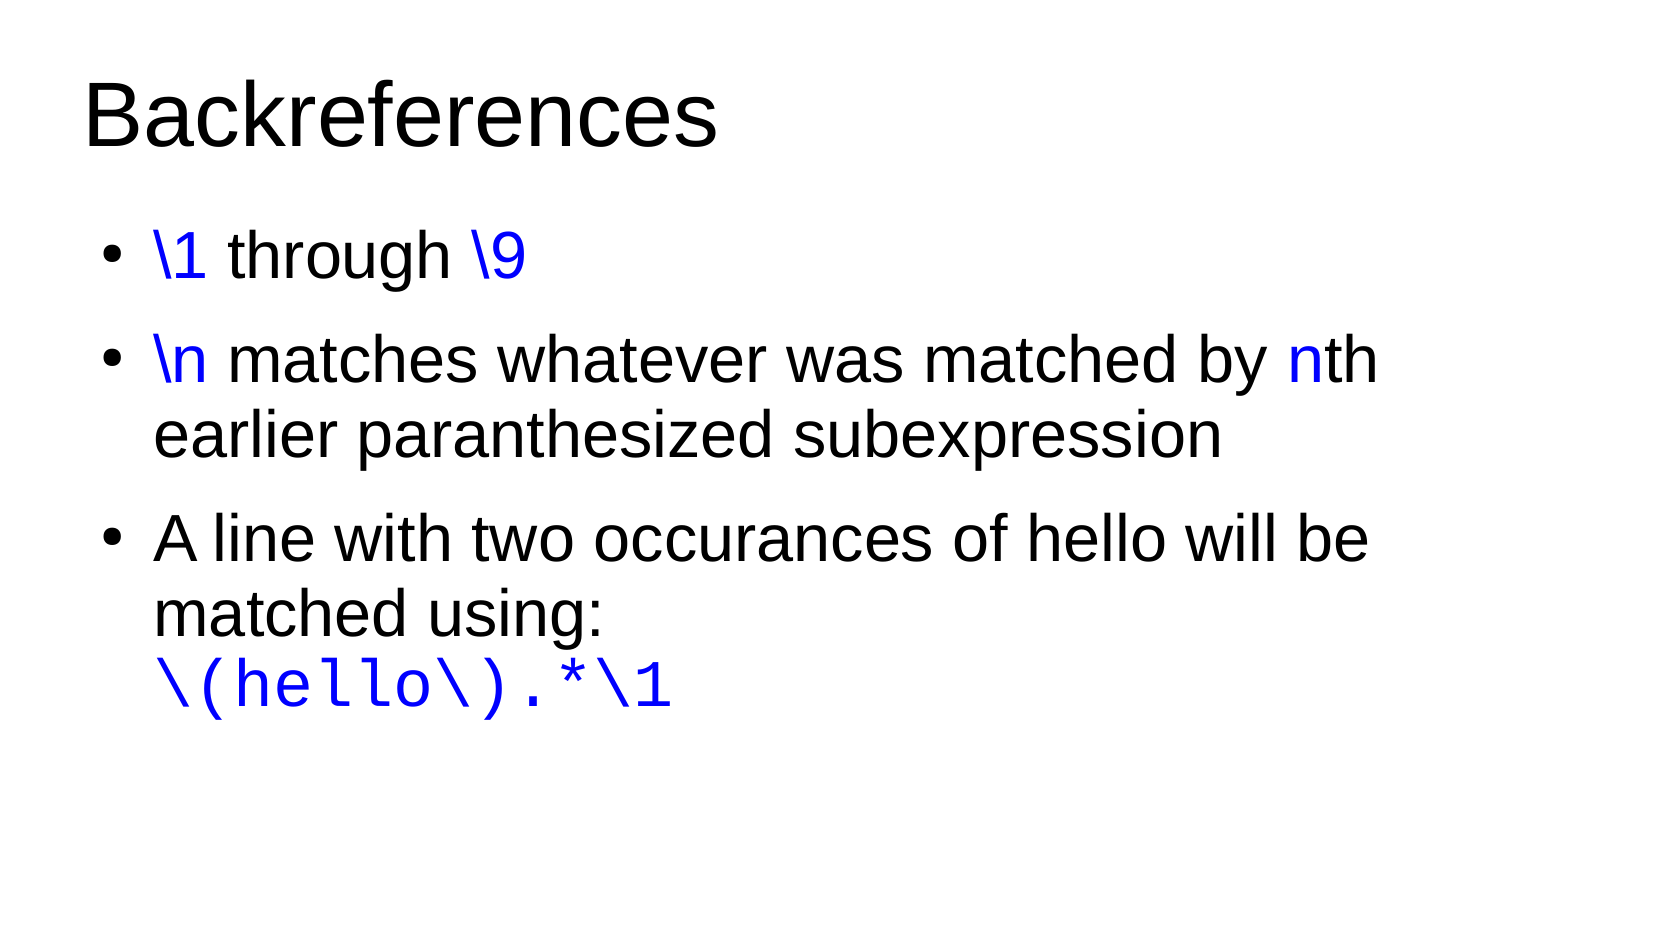

# Backreferences
\1 through \9
\n matches whatever was matched by nth earlier paranthesized subexpression
A line with two occurances of hello will be matched using:
\(hello\).*\1